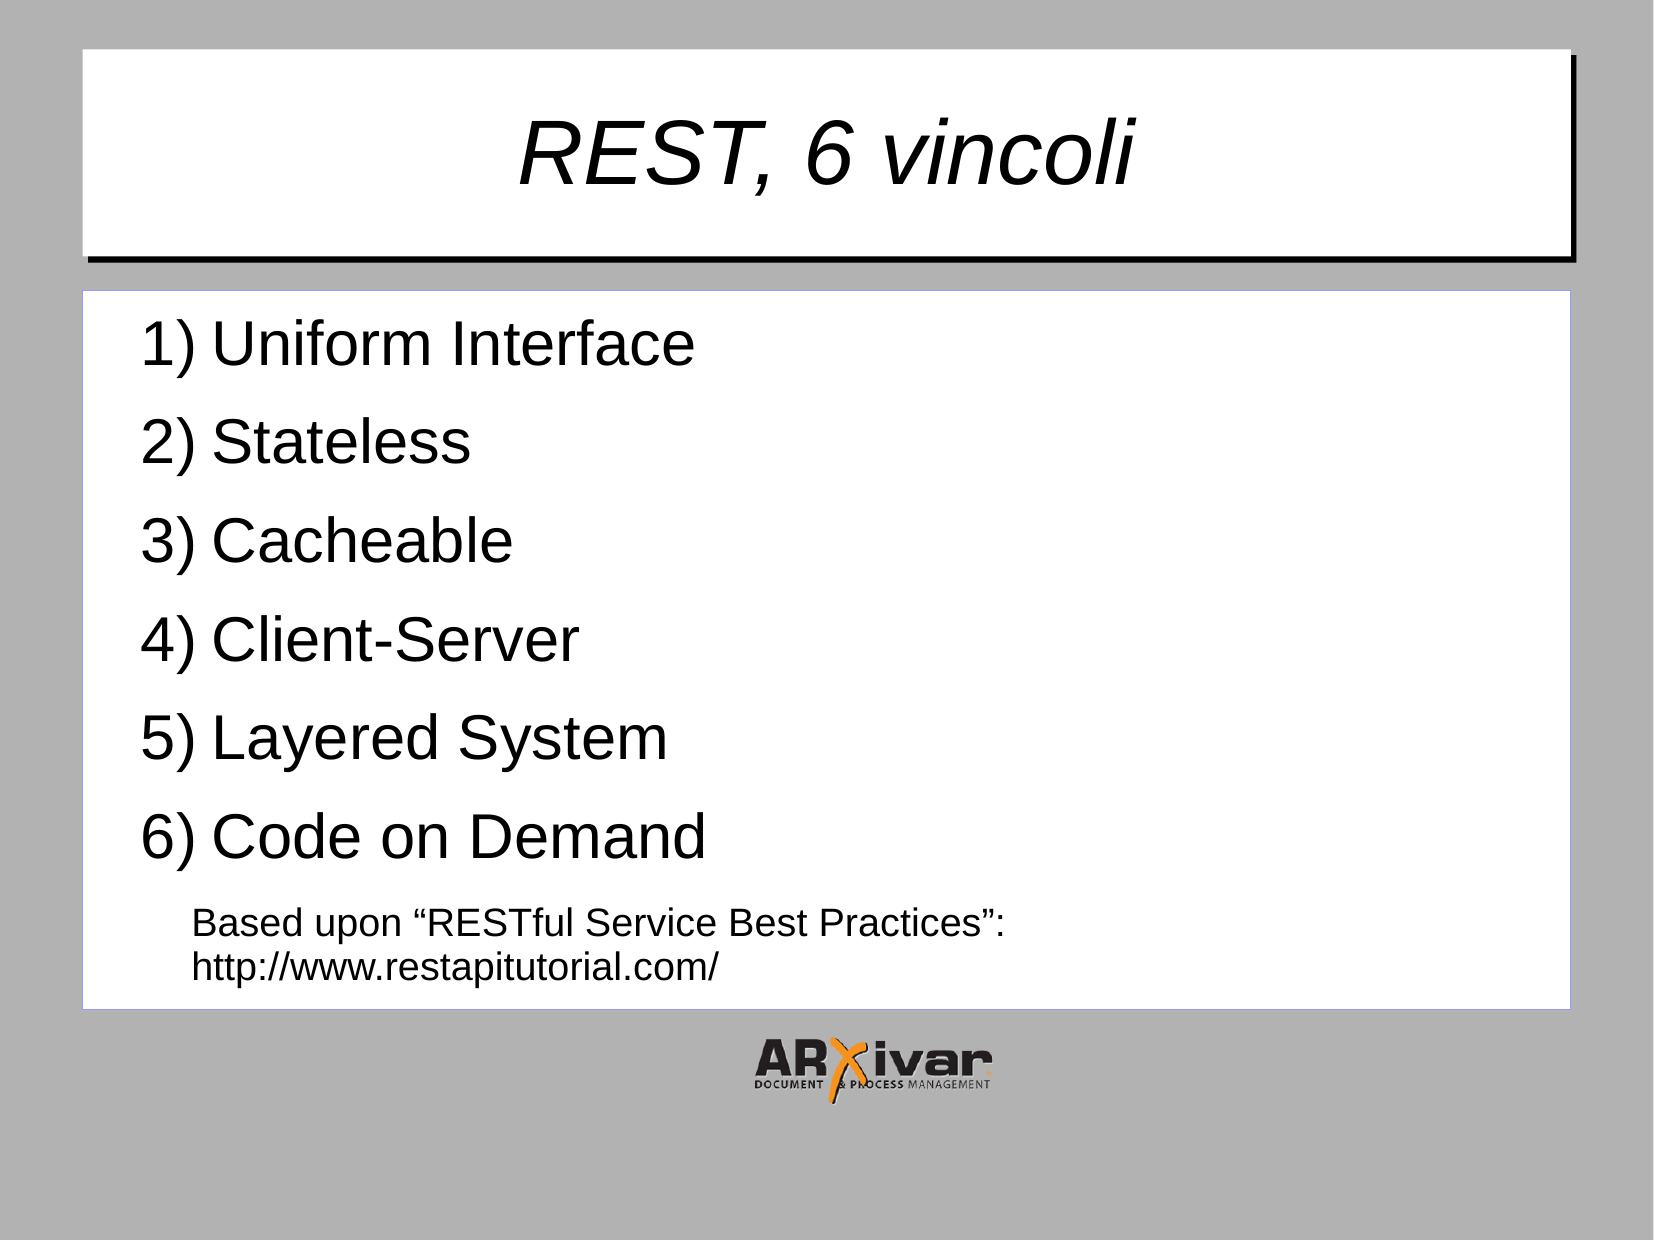

# REST, 6 vincoli
 Uniform Interface
 Stateless
 Cacheable
 Client-Server
 Layered System
 Code on Demand
Based upon “RESTful Service Best Practices”: http://www.restapitutorial.com/